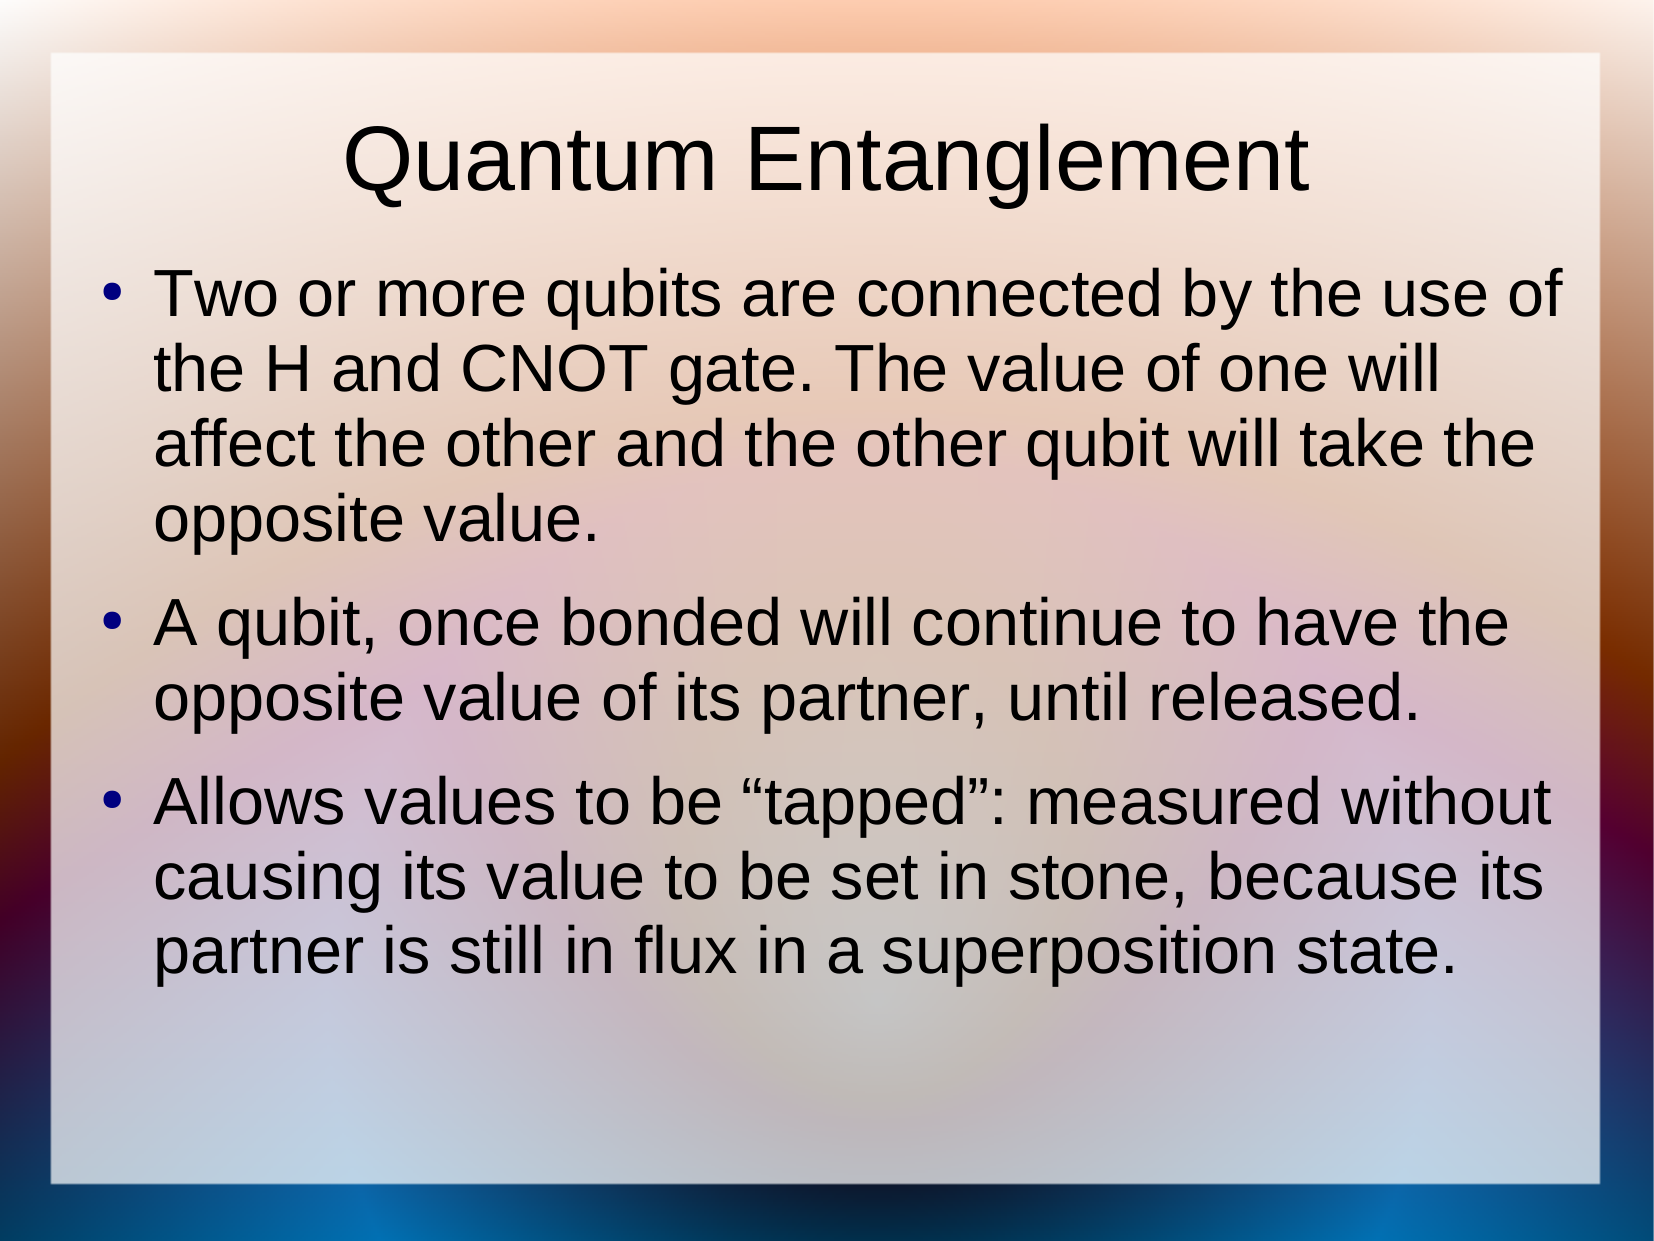

# Quantum Entanglement
Two or more qubits are connected by the use of the H and CNOT gate. The value of one will affect the other and the other qubit will take the opposite value.
A qubit, once bonded will continue to have the opposite value of its partner, until released.
Allows values to be “tapped”: measured without causing its value to be set in stone, because its partner is still in flux in a superposition state.